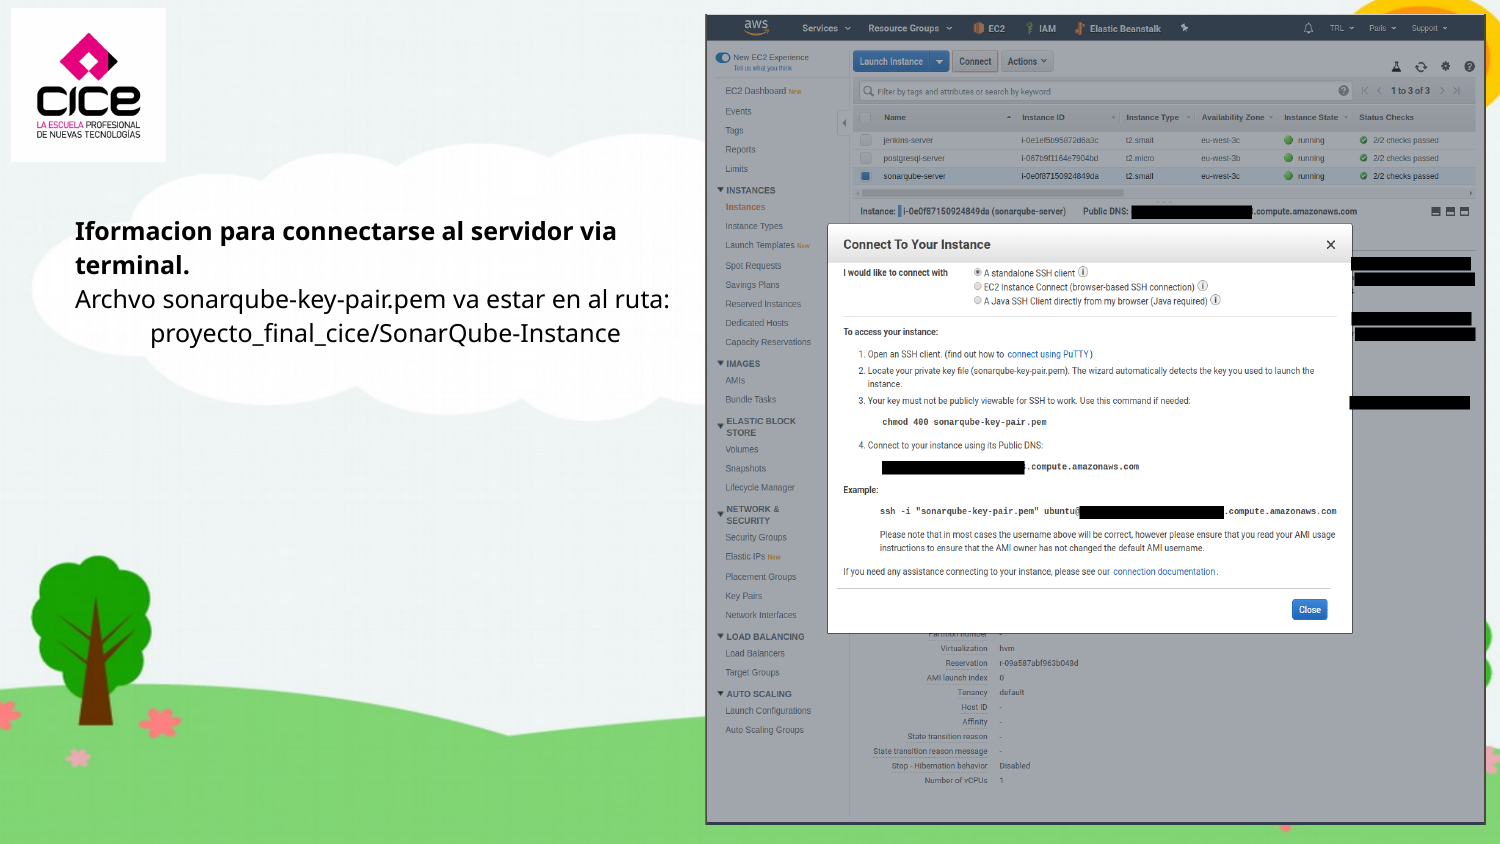

# Iformacion para connectarse al servidor via terminal. Archvo sonarqube-key-pair.pem va estar en al ruta: 	proyecto_final_cice/SonarQube-Instance